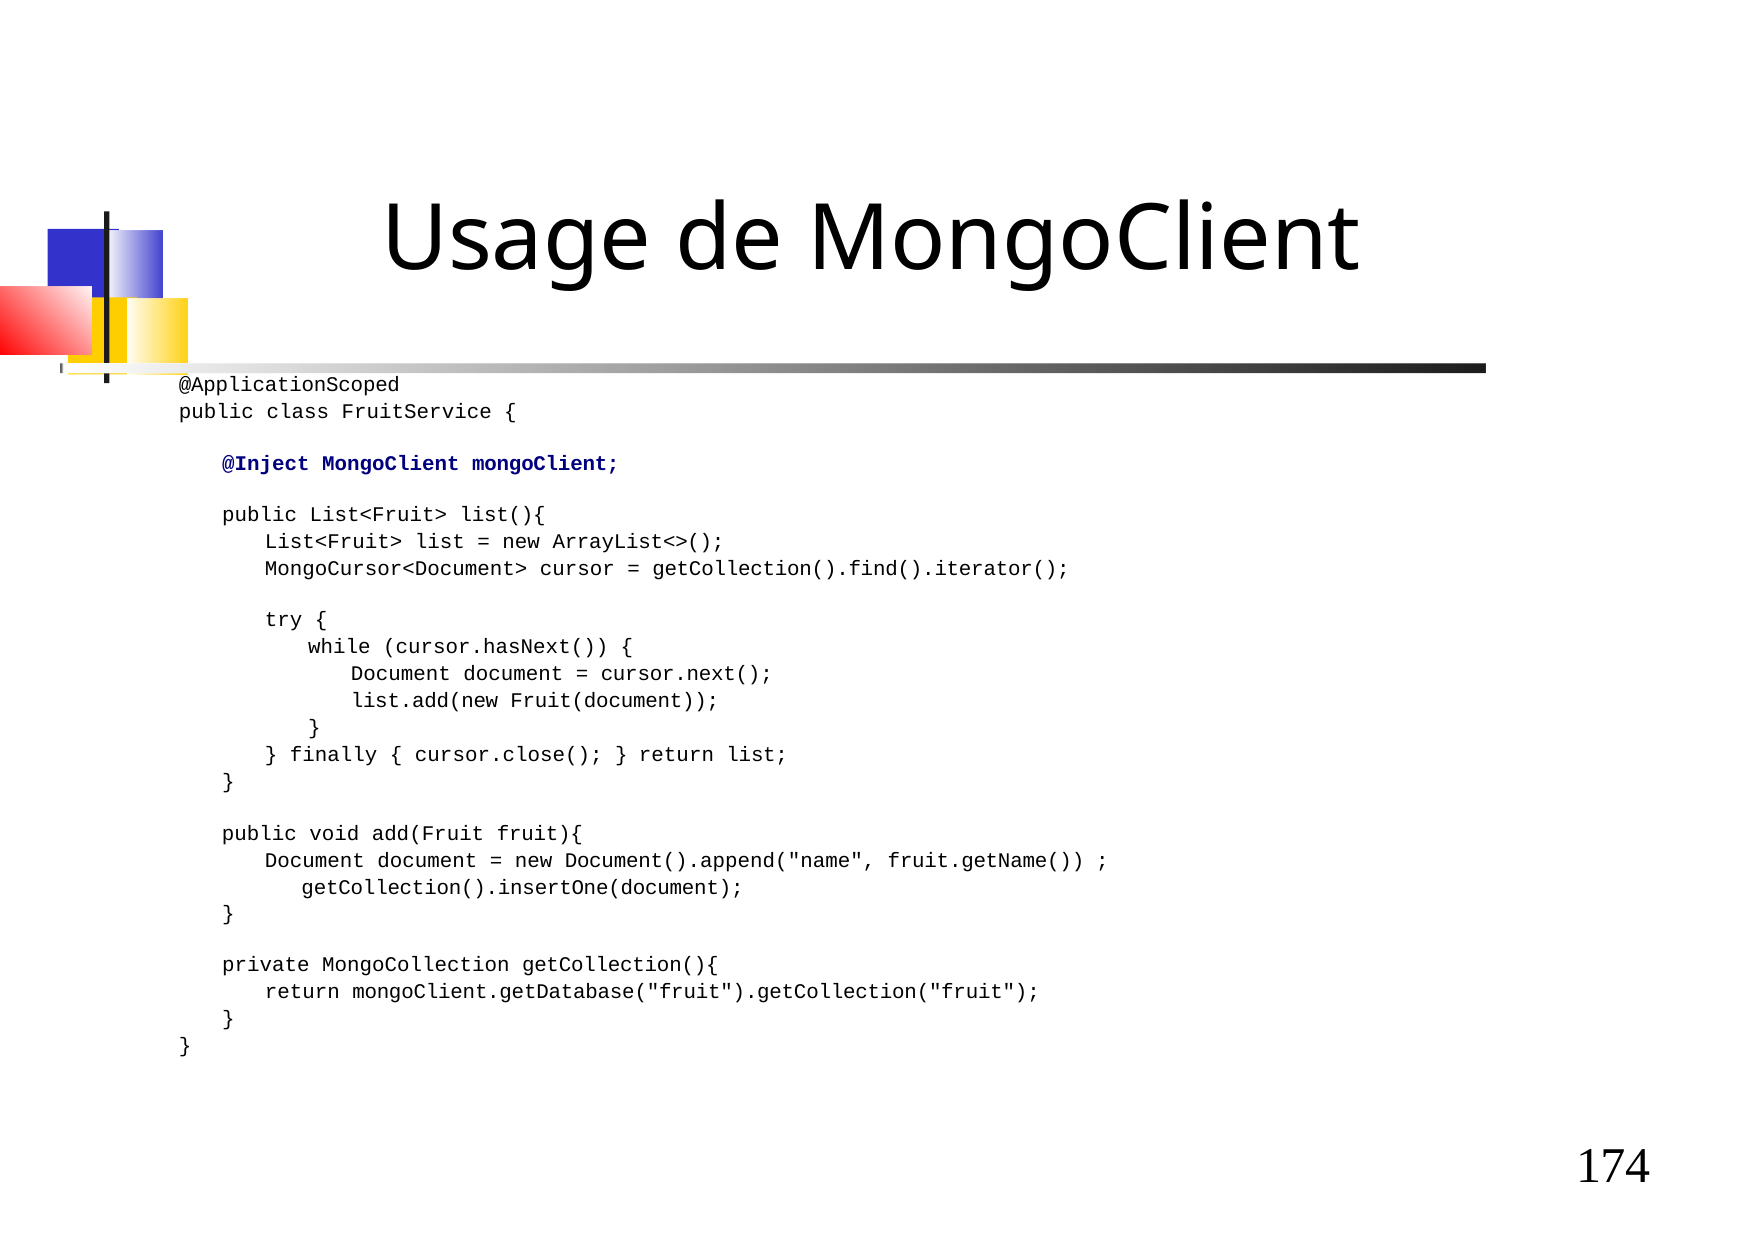

# Usage de MongoClient
@ApplicationScoped
public class FruitService {
@Inject MongoClient mongoClient;
public List<Fruit> list(){
List<Fruit> list = new ArrayList<>();
MongoCursor<Document> cursor = getCollection().find().iterator();
try {
while (cursor.hasNext()) {
Document document = cursor.next();
list.add(new Fruit(document));
}
} finally { cursor.close(); } return list;
}
public void add(Fruit fruit){
Document document = new Document().append("name", fruit.getName()) ;
 getCollection().insertOne(document);
}
private MongoCollection getCollection(){
return mongoClient.getDatabase("fruit").getCollection("fruit");
}
}
174